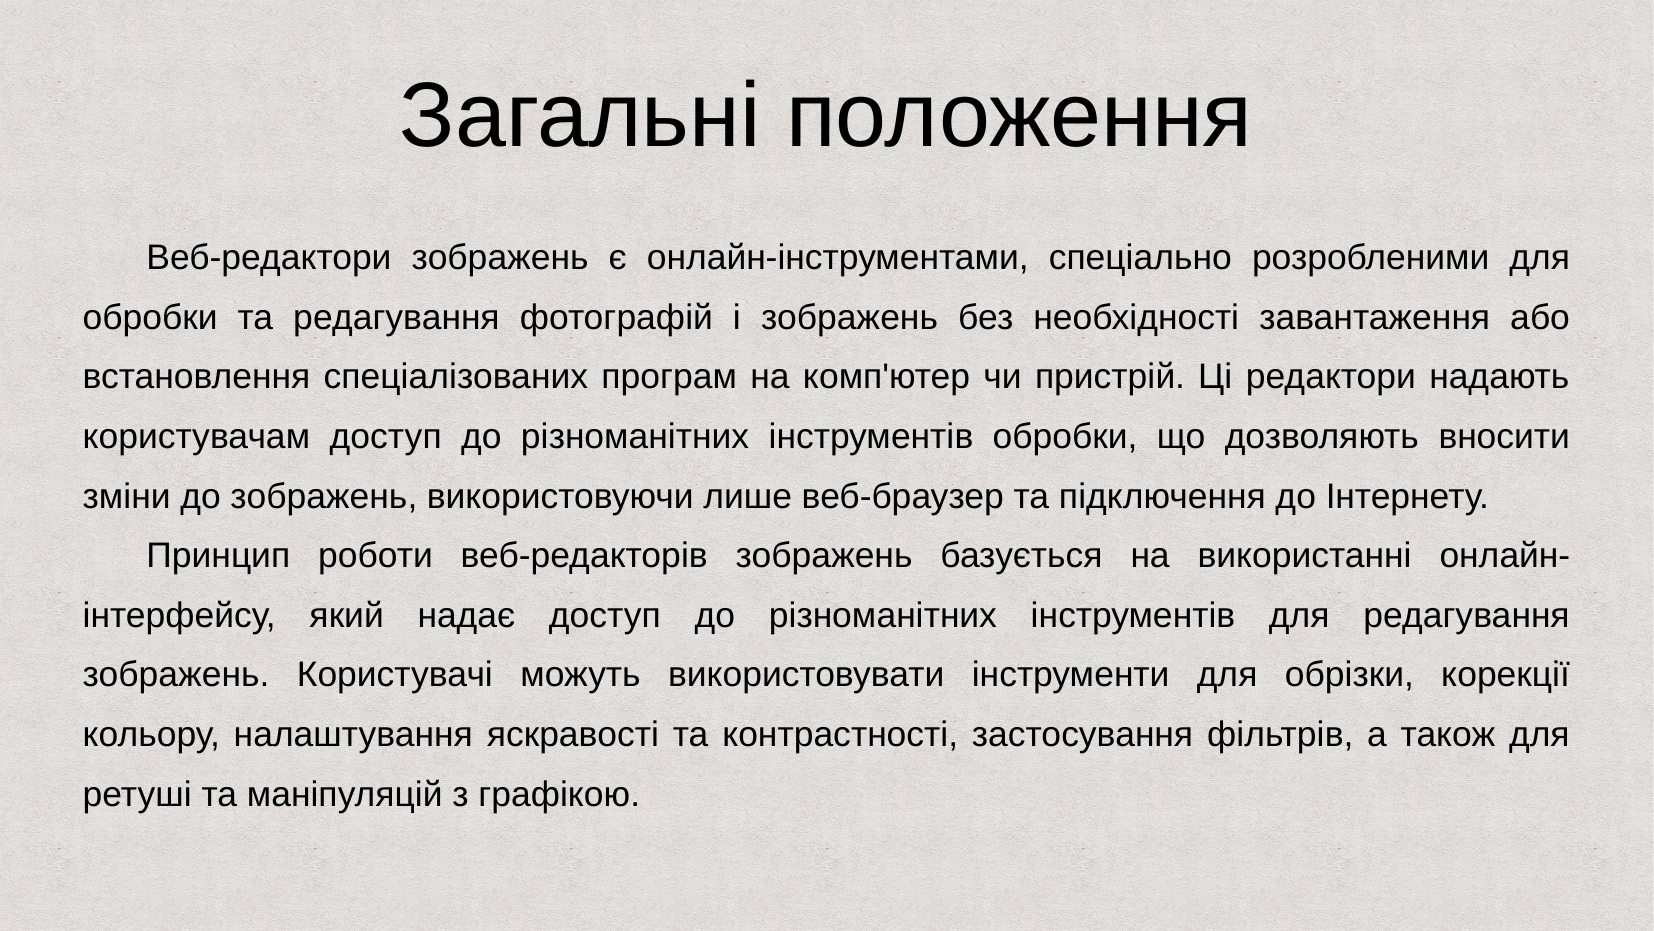

# Загальні положення
Веб-редактори зображень є онлайн-інструментами, спеціально розробленими для обробки та редагування фотографій і зображень без необхідності завантаження або встановлення спеціалізованих програм на комп'ютер чи пристрій. Ці редактори надають користувачам доступ до різноманітних інструментів обробки, що дозволяють вносити зміни до зображень, використовуючи лише веб-браузер та підключення до Інтернету.
Принцип роботи веб-редакторів зображень базується на використанні онлайн-інтерфейсу, який надає доступ до різноманітних інструментів для редагування зображень. Користувачі можуть використовувати інструменти для обрізки, корекції кольору, налаштування яскравості та контрастності, застосування фільтрів, а також для ретуші та маніпуляцій з графікою.